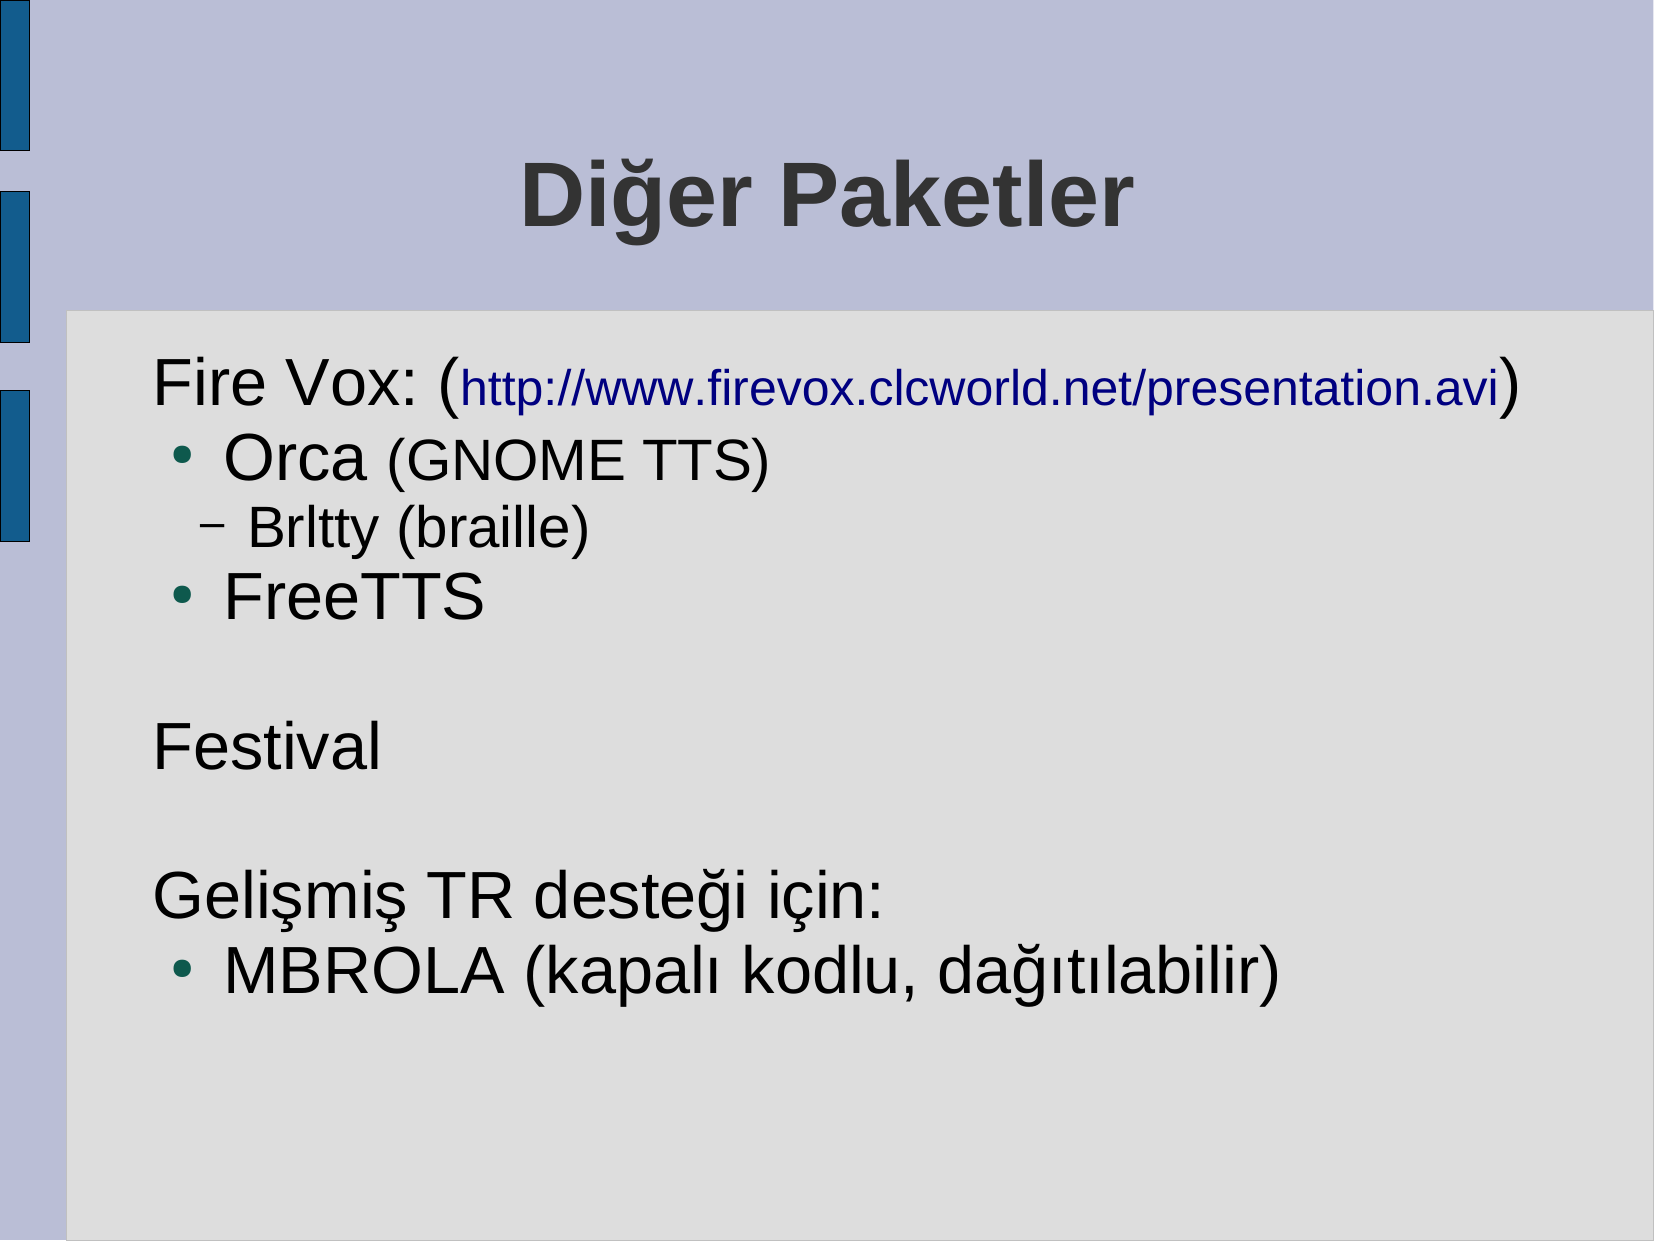

# Diğer Paketler
Fire Vox: (http://www.firevox.clcworld.net/presentation.avi)
Orca (GNOME TTS)
Brltty (braille)
FreeTTS
Festival
Gelişmiş TR desteği için:
MBROLA (kapalı kodlu, dağıtılabilir)